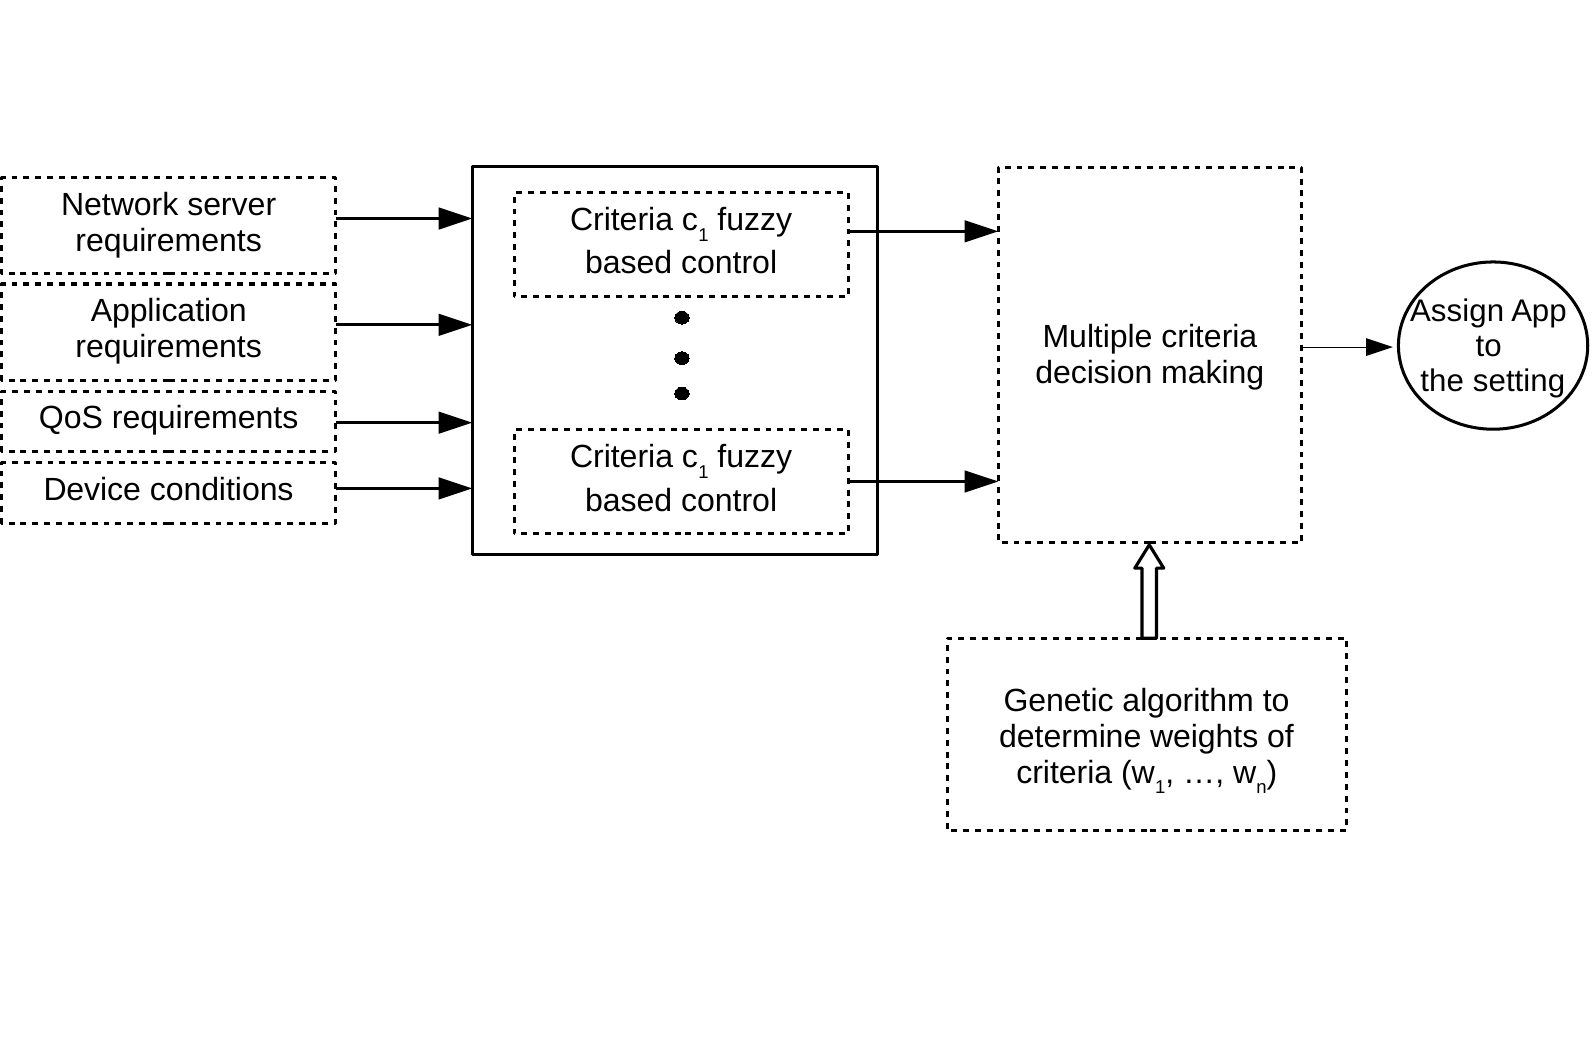

Multiple criteria decision making
Network server requirements
Criteria c1 fuzzy based control
Assign App
to
the setting
Application requirements
QoS requirements
Criteria c1 fuzzy based control
Device conditions
Genetic algorithm to determine weights of criteria (w1, …, wn)